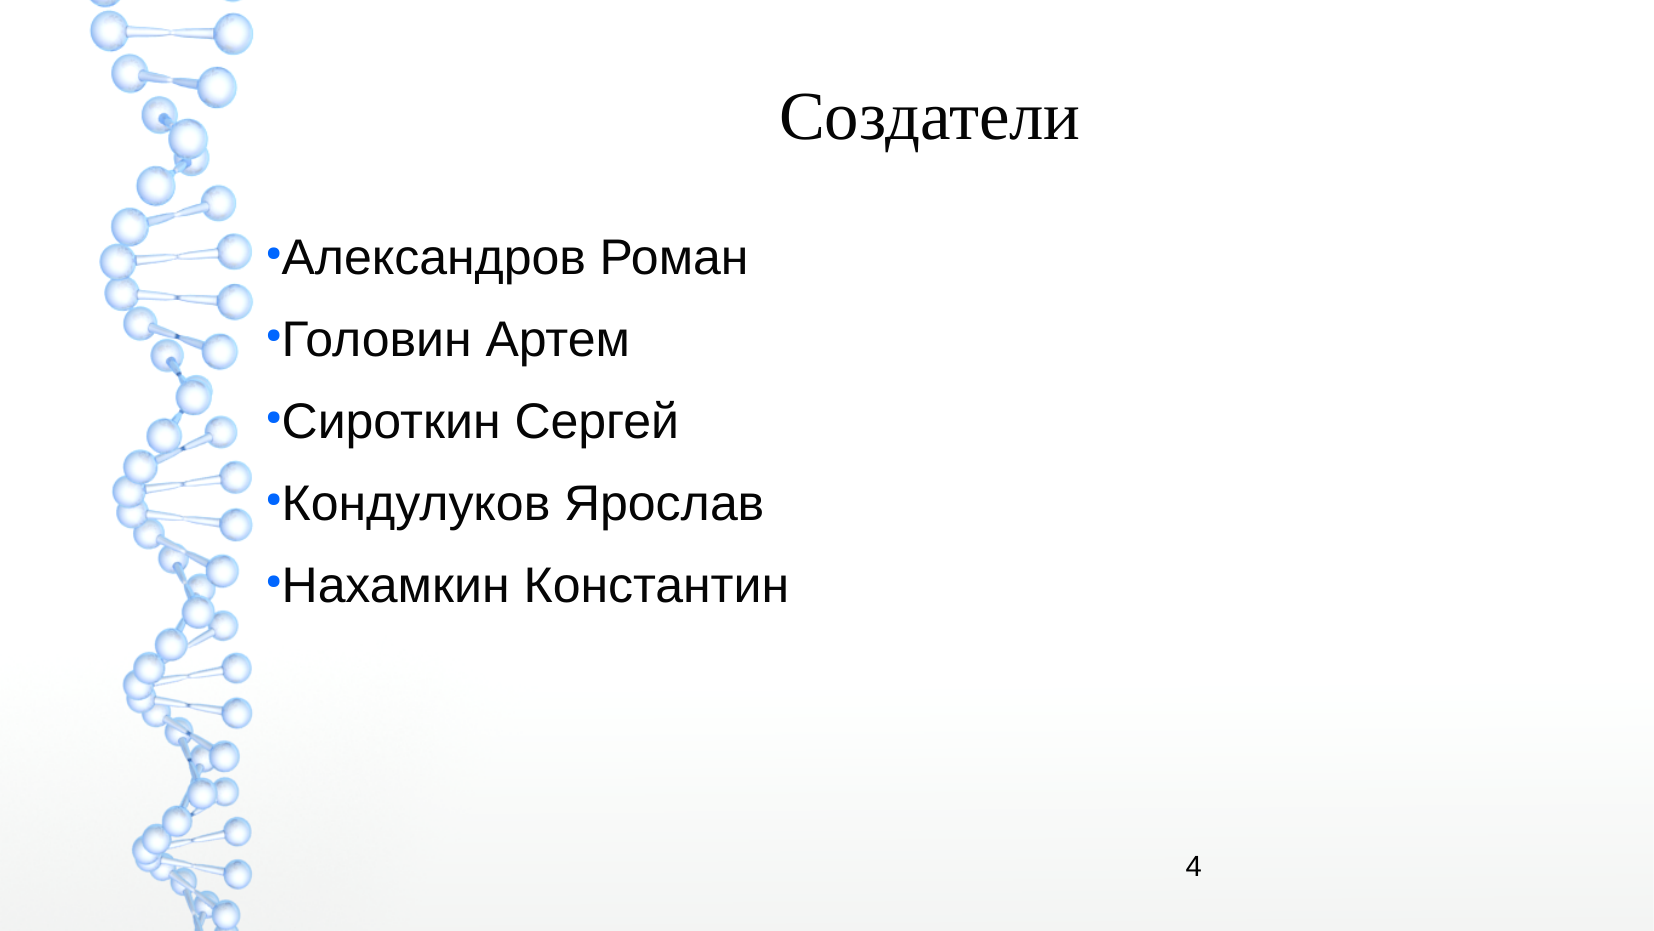

# Создатели
Александров Роман
Головин Артем
Сироткин Сергей
Кондулуков Ярослав
Нахамкин Константин